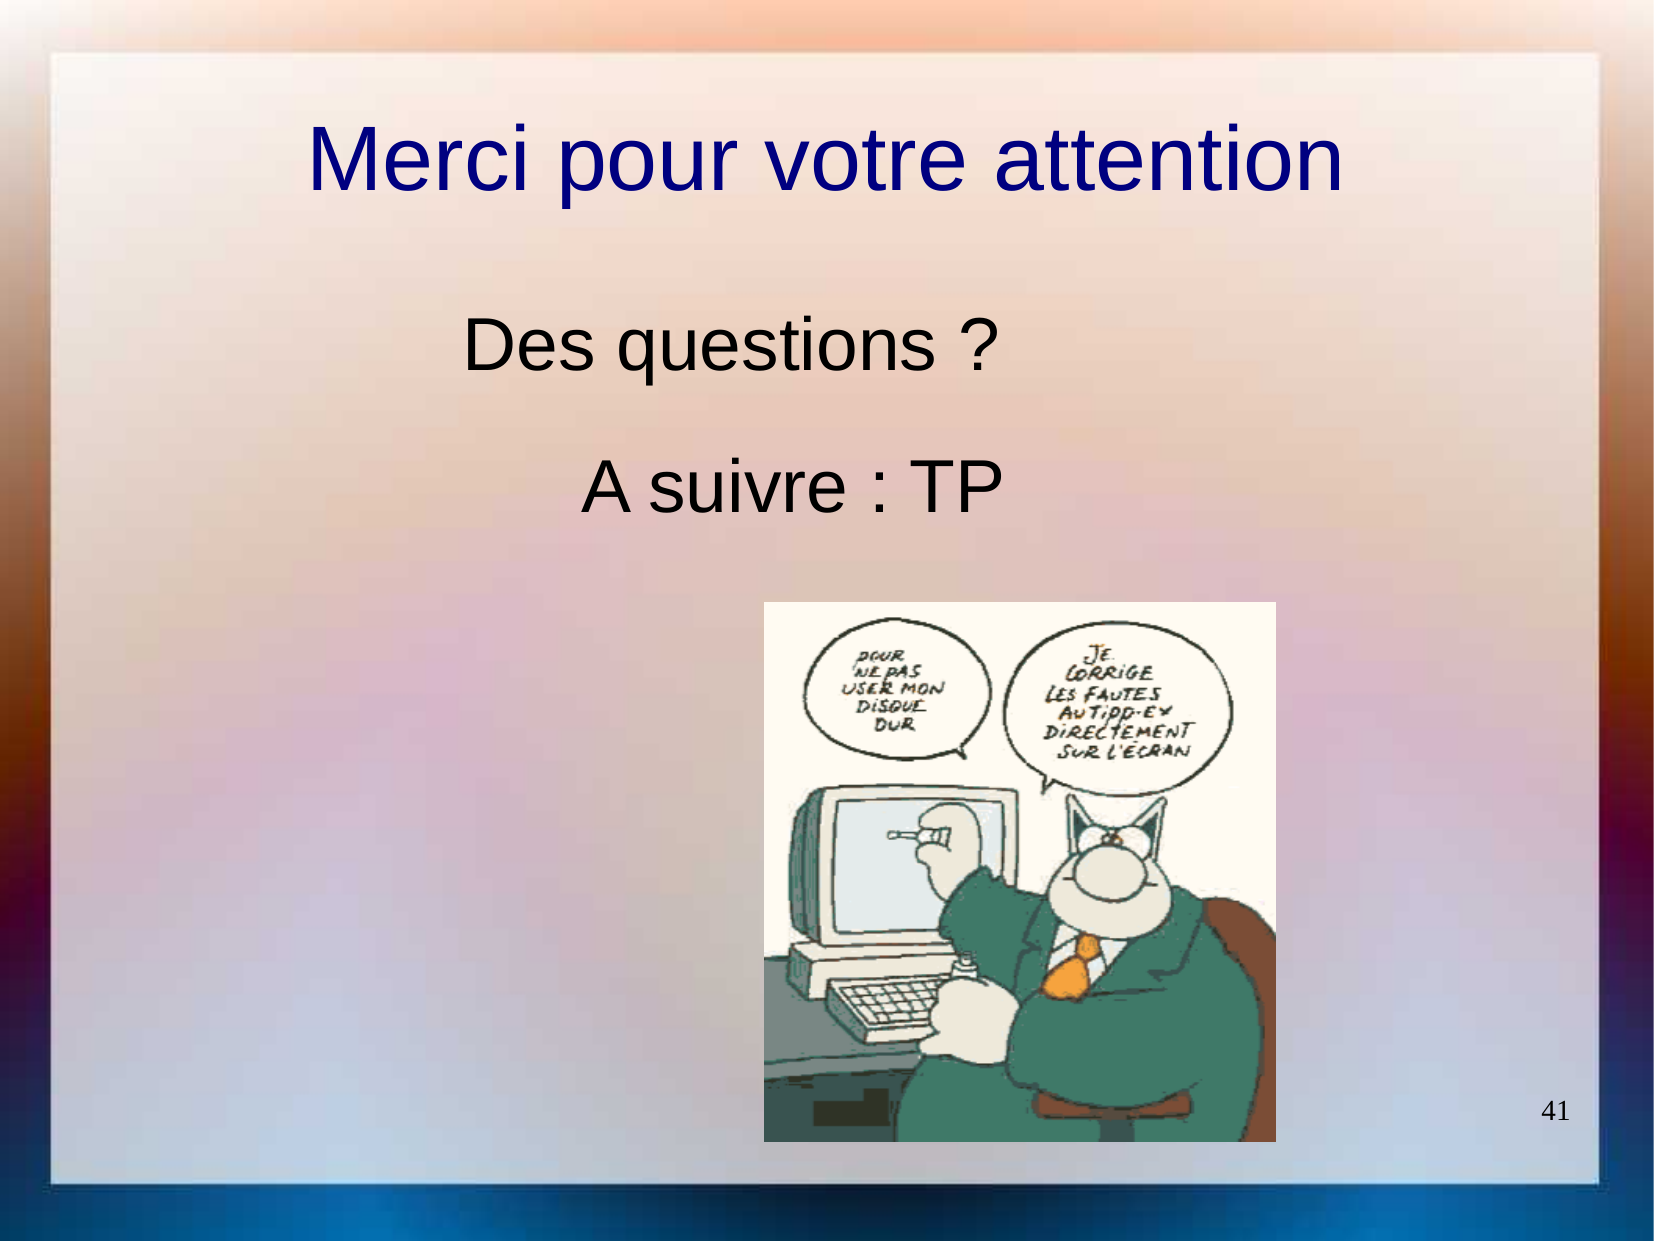

# Merci pour votre attention
Des questions ?
A suivre : TP
41